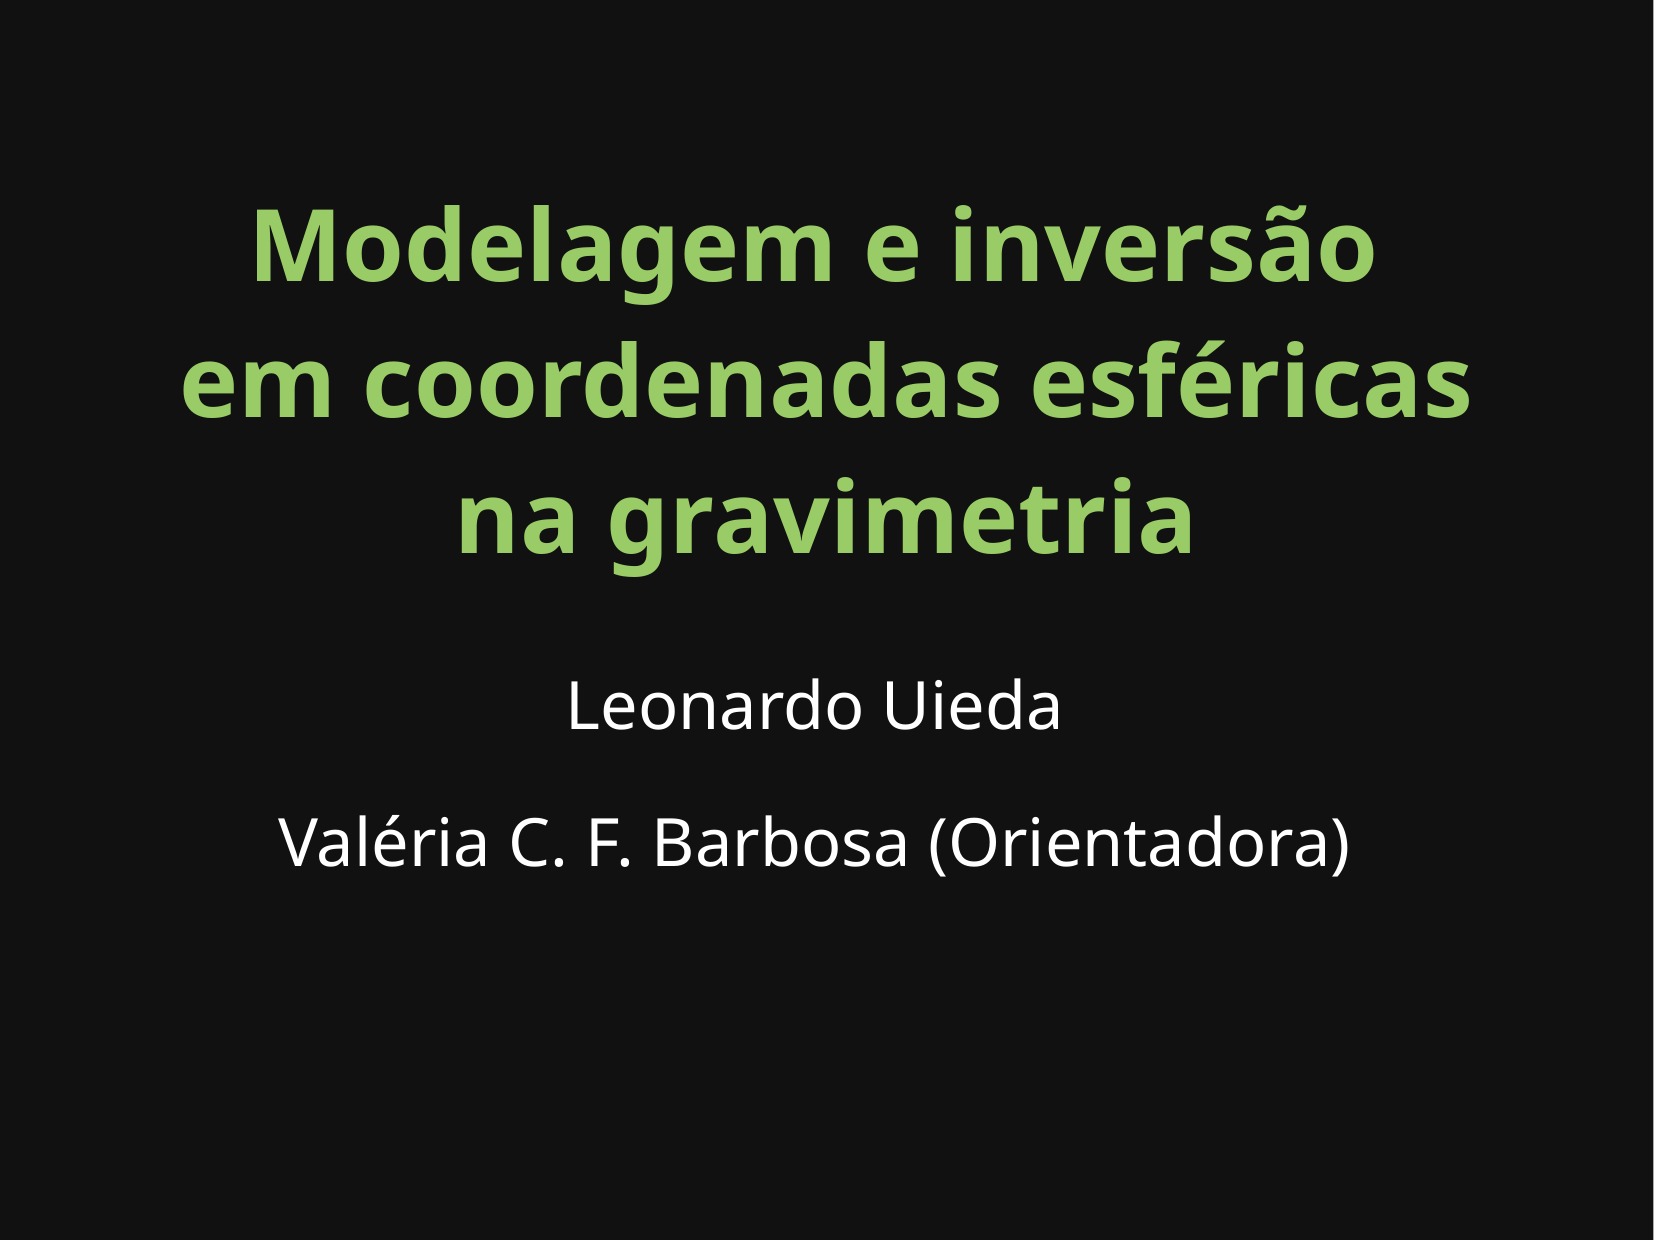

# Modelagem e inversão em coordenadas esféricas na gravimetria
Leonardo Uieda
Valéria C. F. Barbosa (Orientadora)